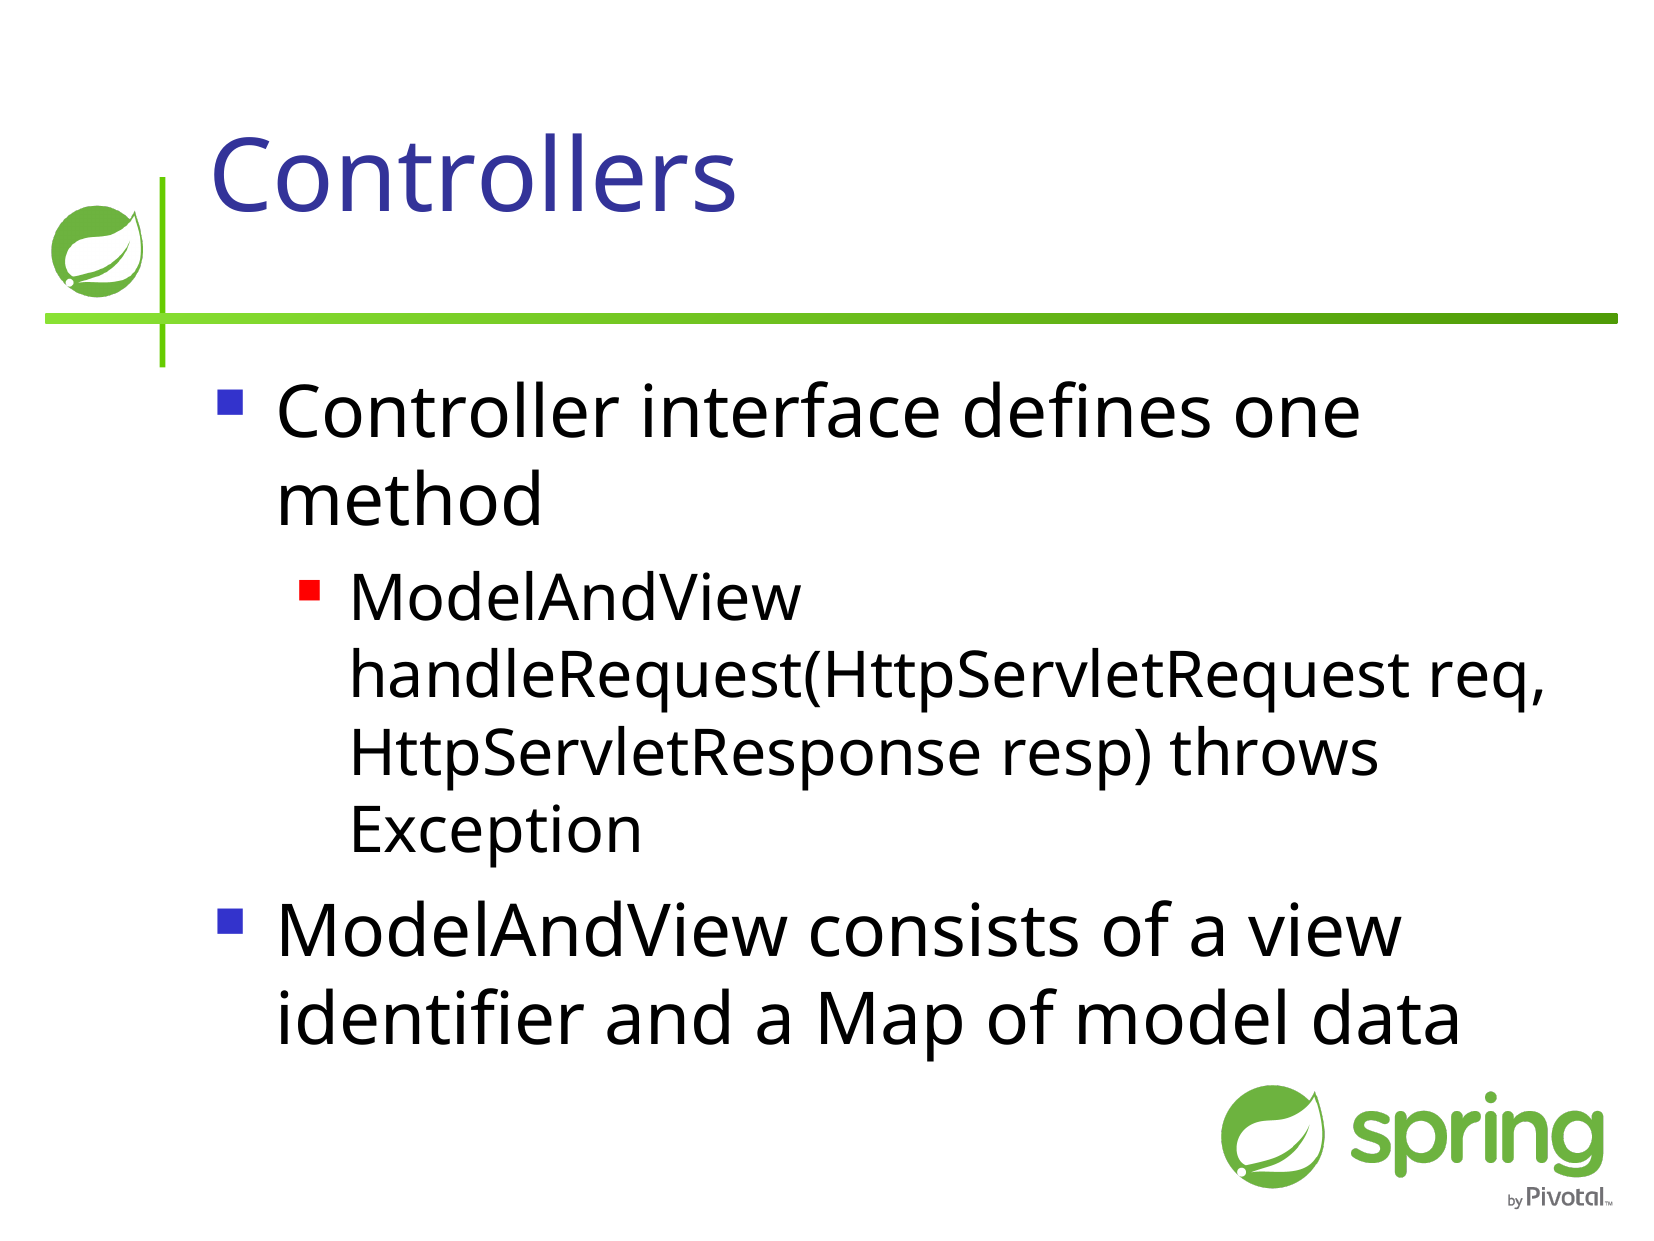

# Controllers
Controller interface defines one method
ModelAndView handleRequest(HttpServletRequest req, HttpServletResponse resp) throws Exception
ModelAndView consists of a view identifier and a Map of model data